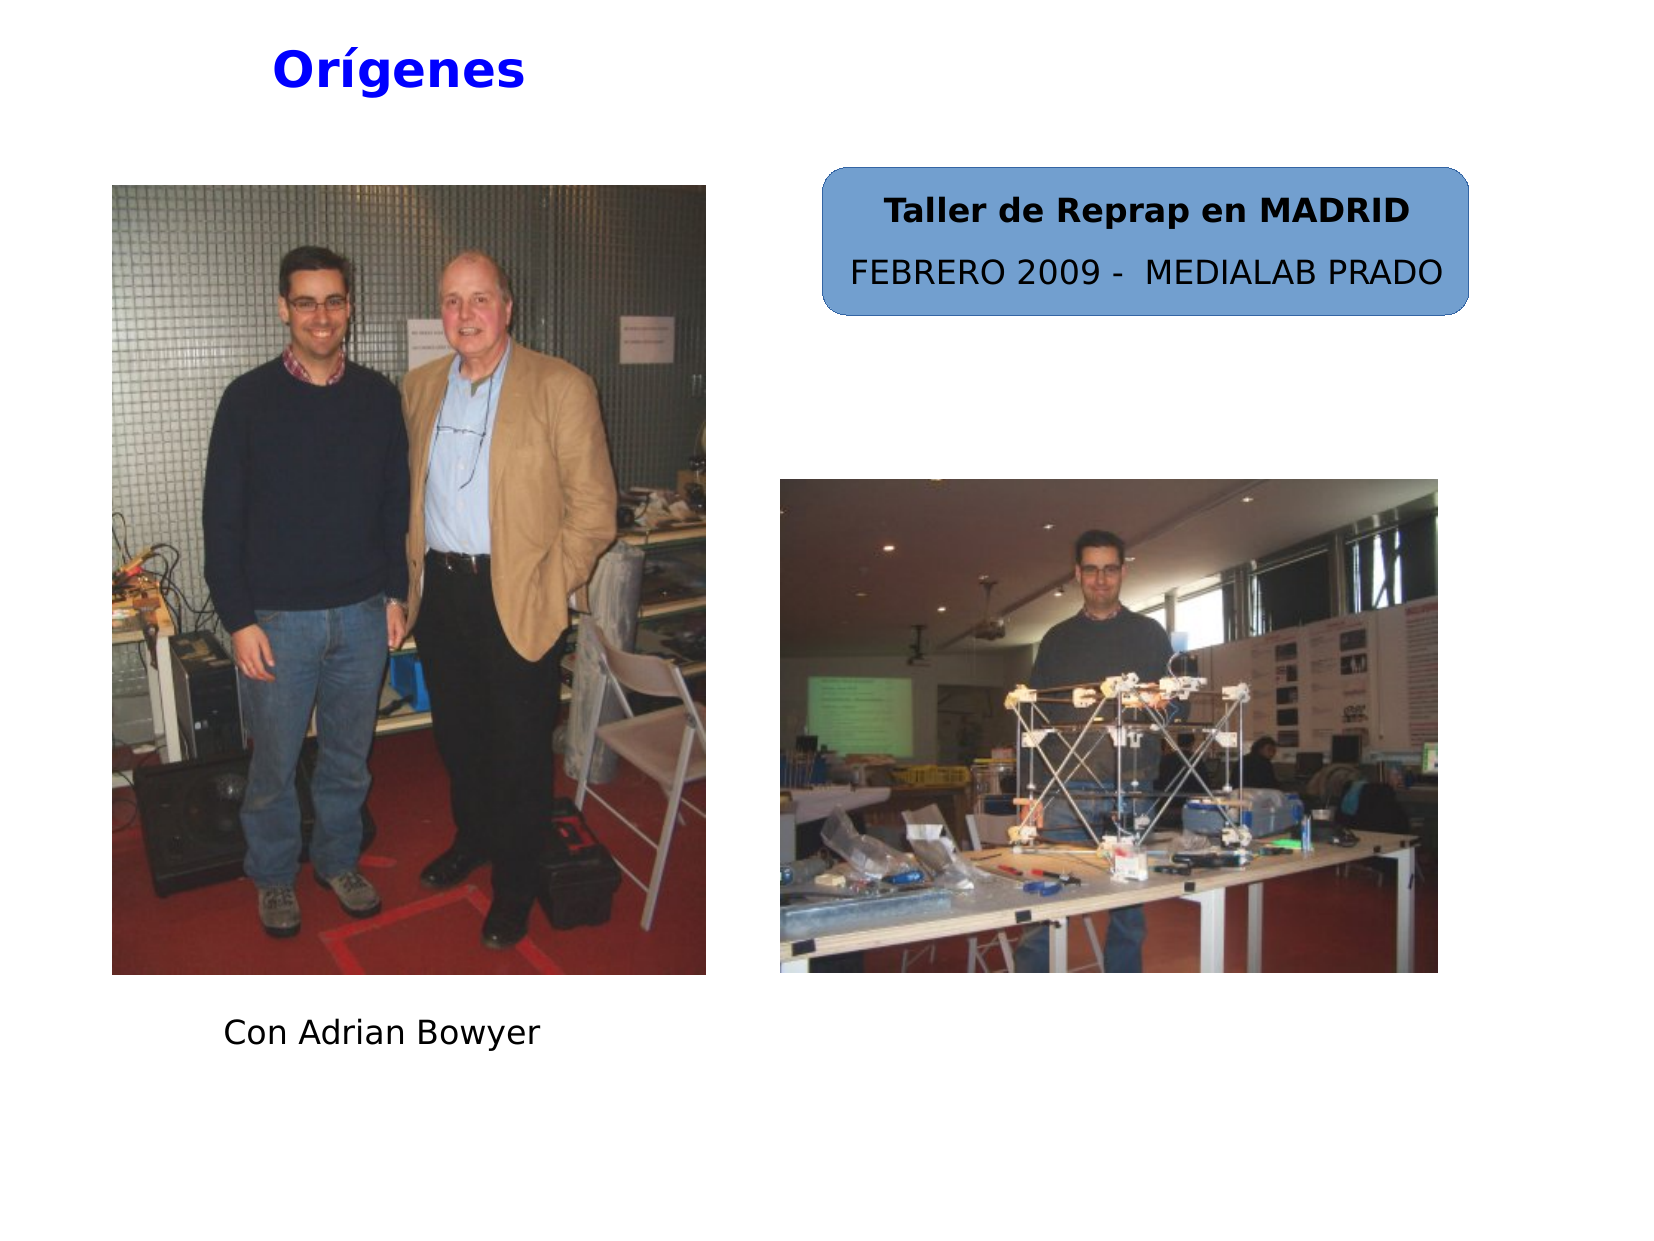

Orígenes
Taller de Reprap en MADRID
FEBRERO 2009 - MEDIALAB PRADO
Con Adrian Bowyer